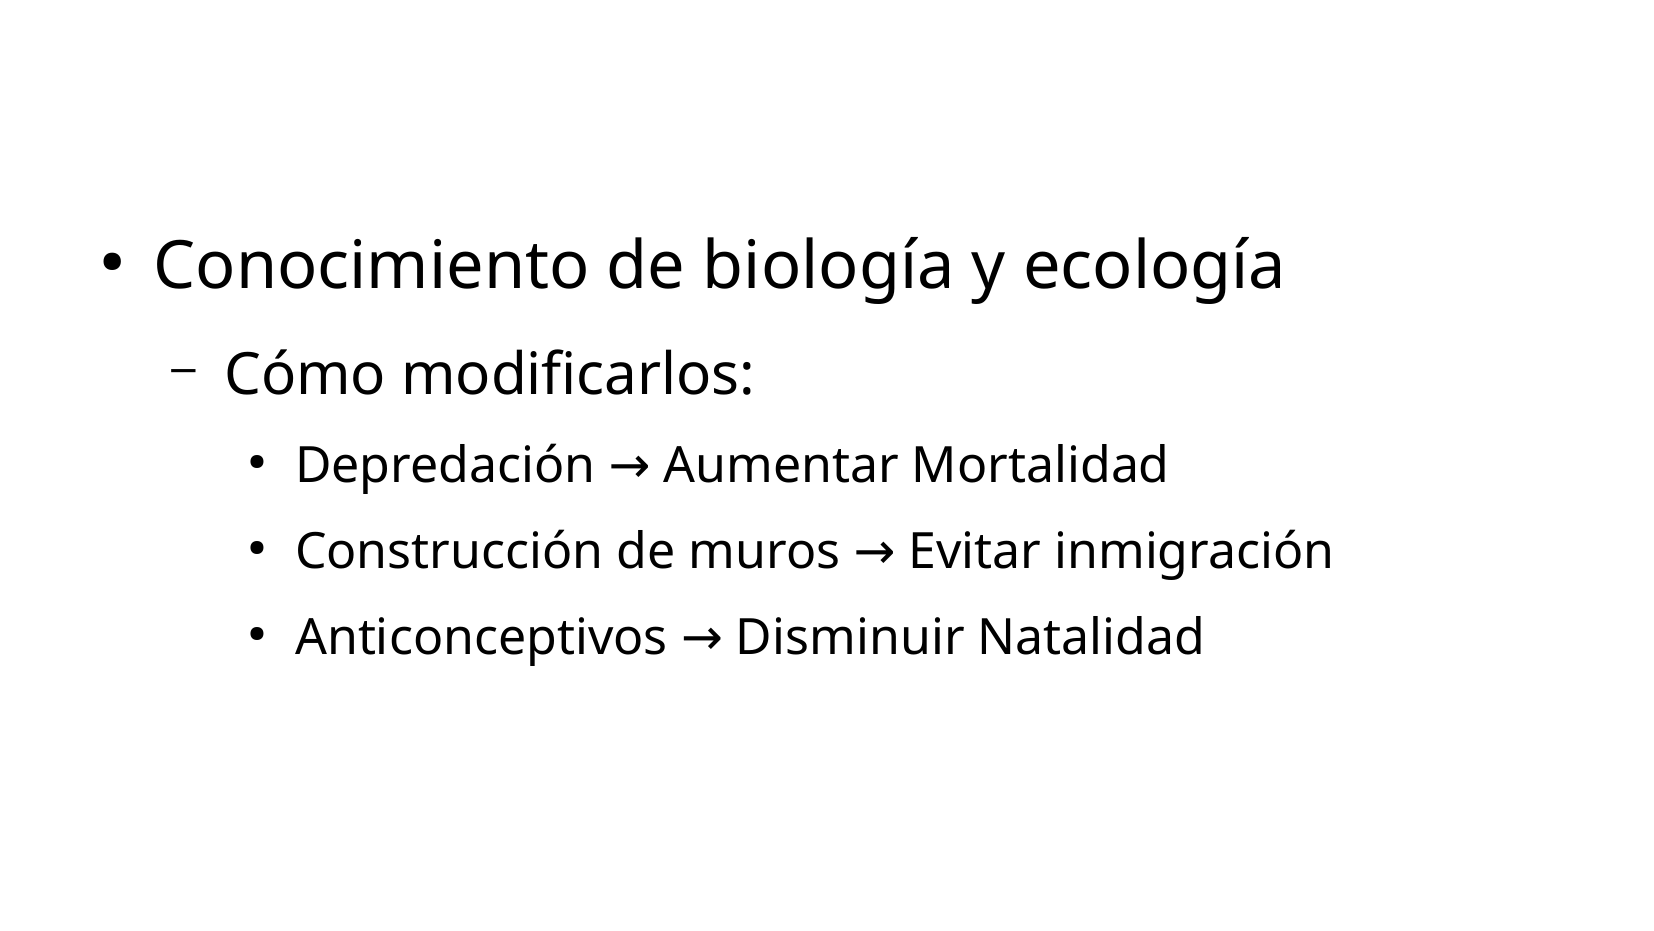

# Conocimiento de biología y ecología
Cómo modificarlos:
Depredación → Aumentar Mortalidad
Construcción de muros → Evitar inmigración
Anticonceptivos → Disminuir Natalidad